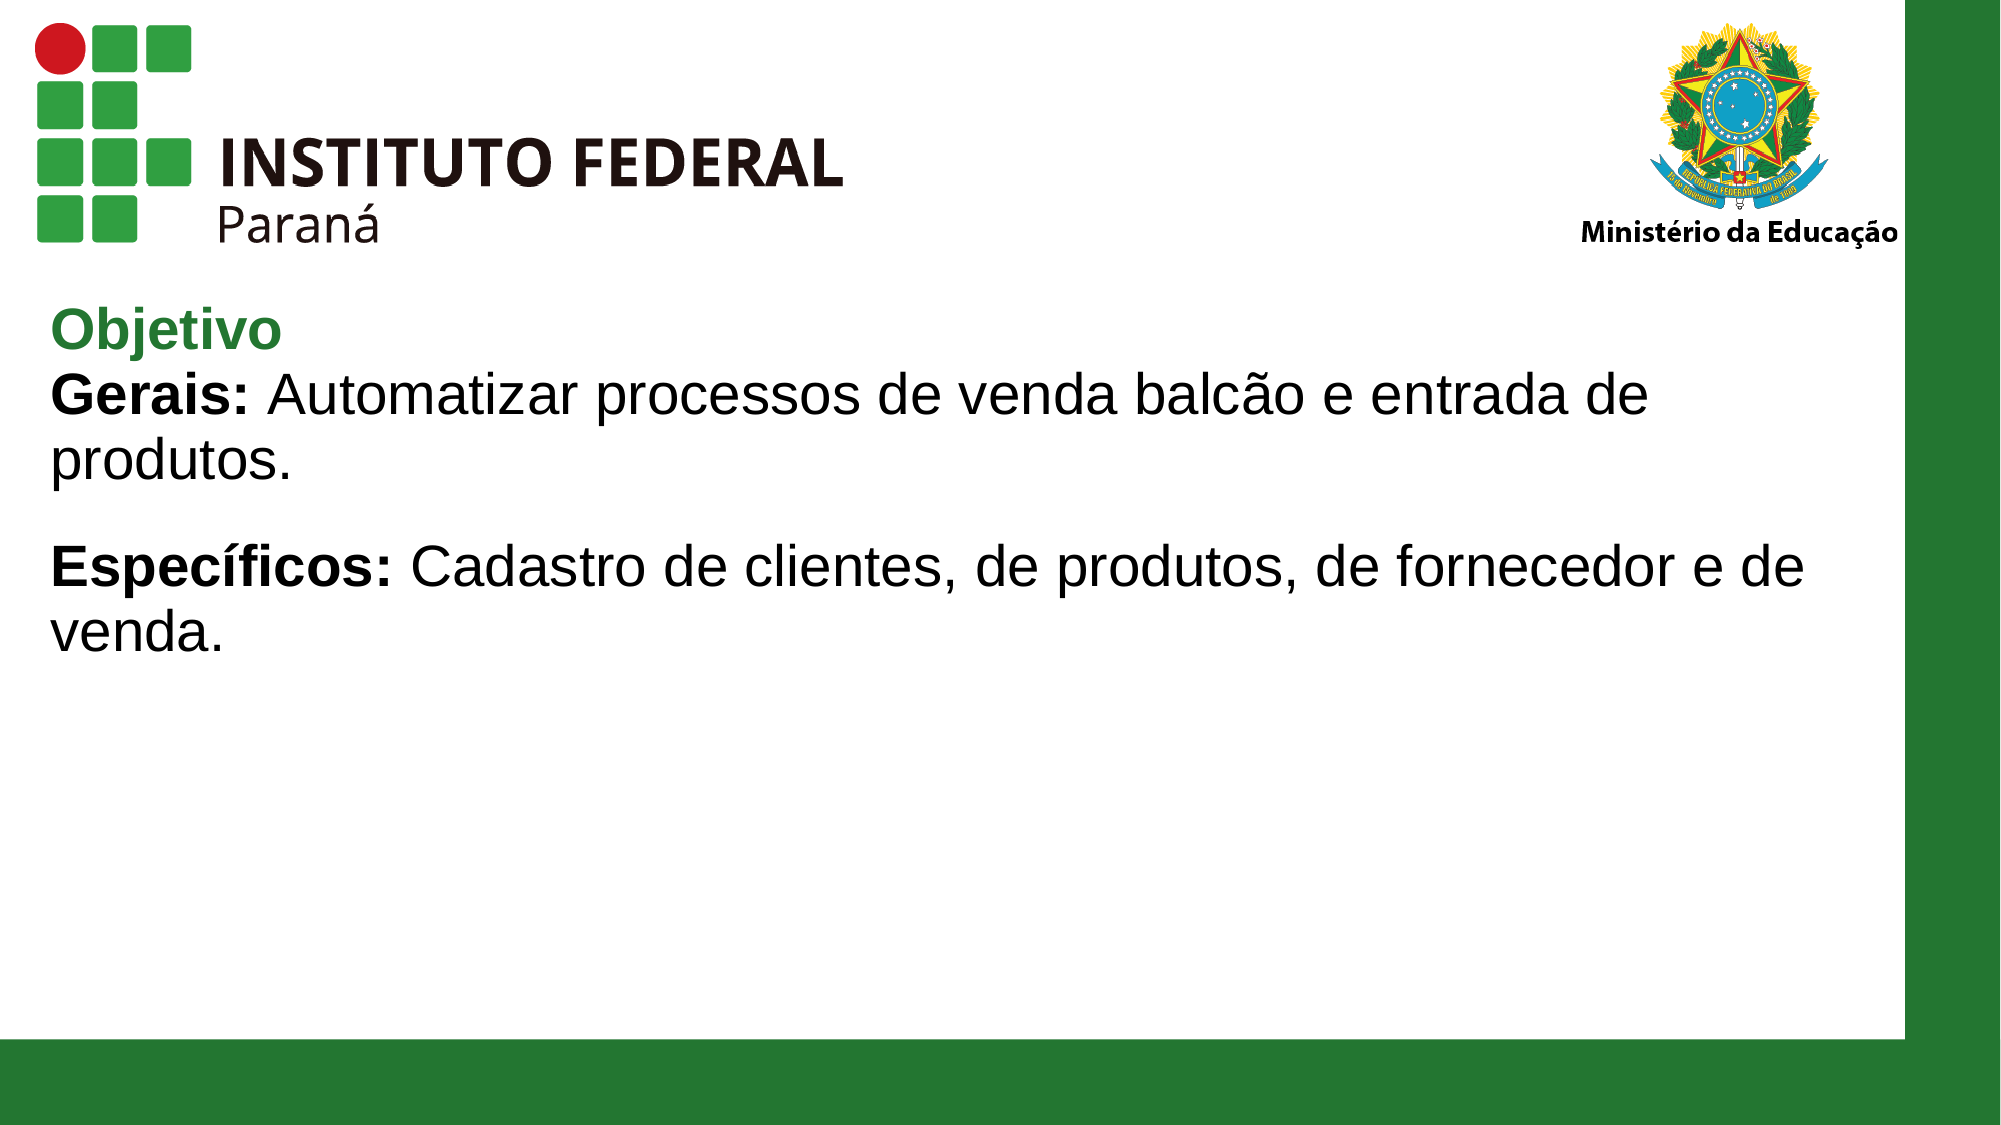

Objetivo
Gerais: Automatizar processos de venda balcão e entrada de produtos.
Específicos: Cadastro de clientes, de produtos, de fornecedor e de venda.